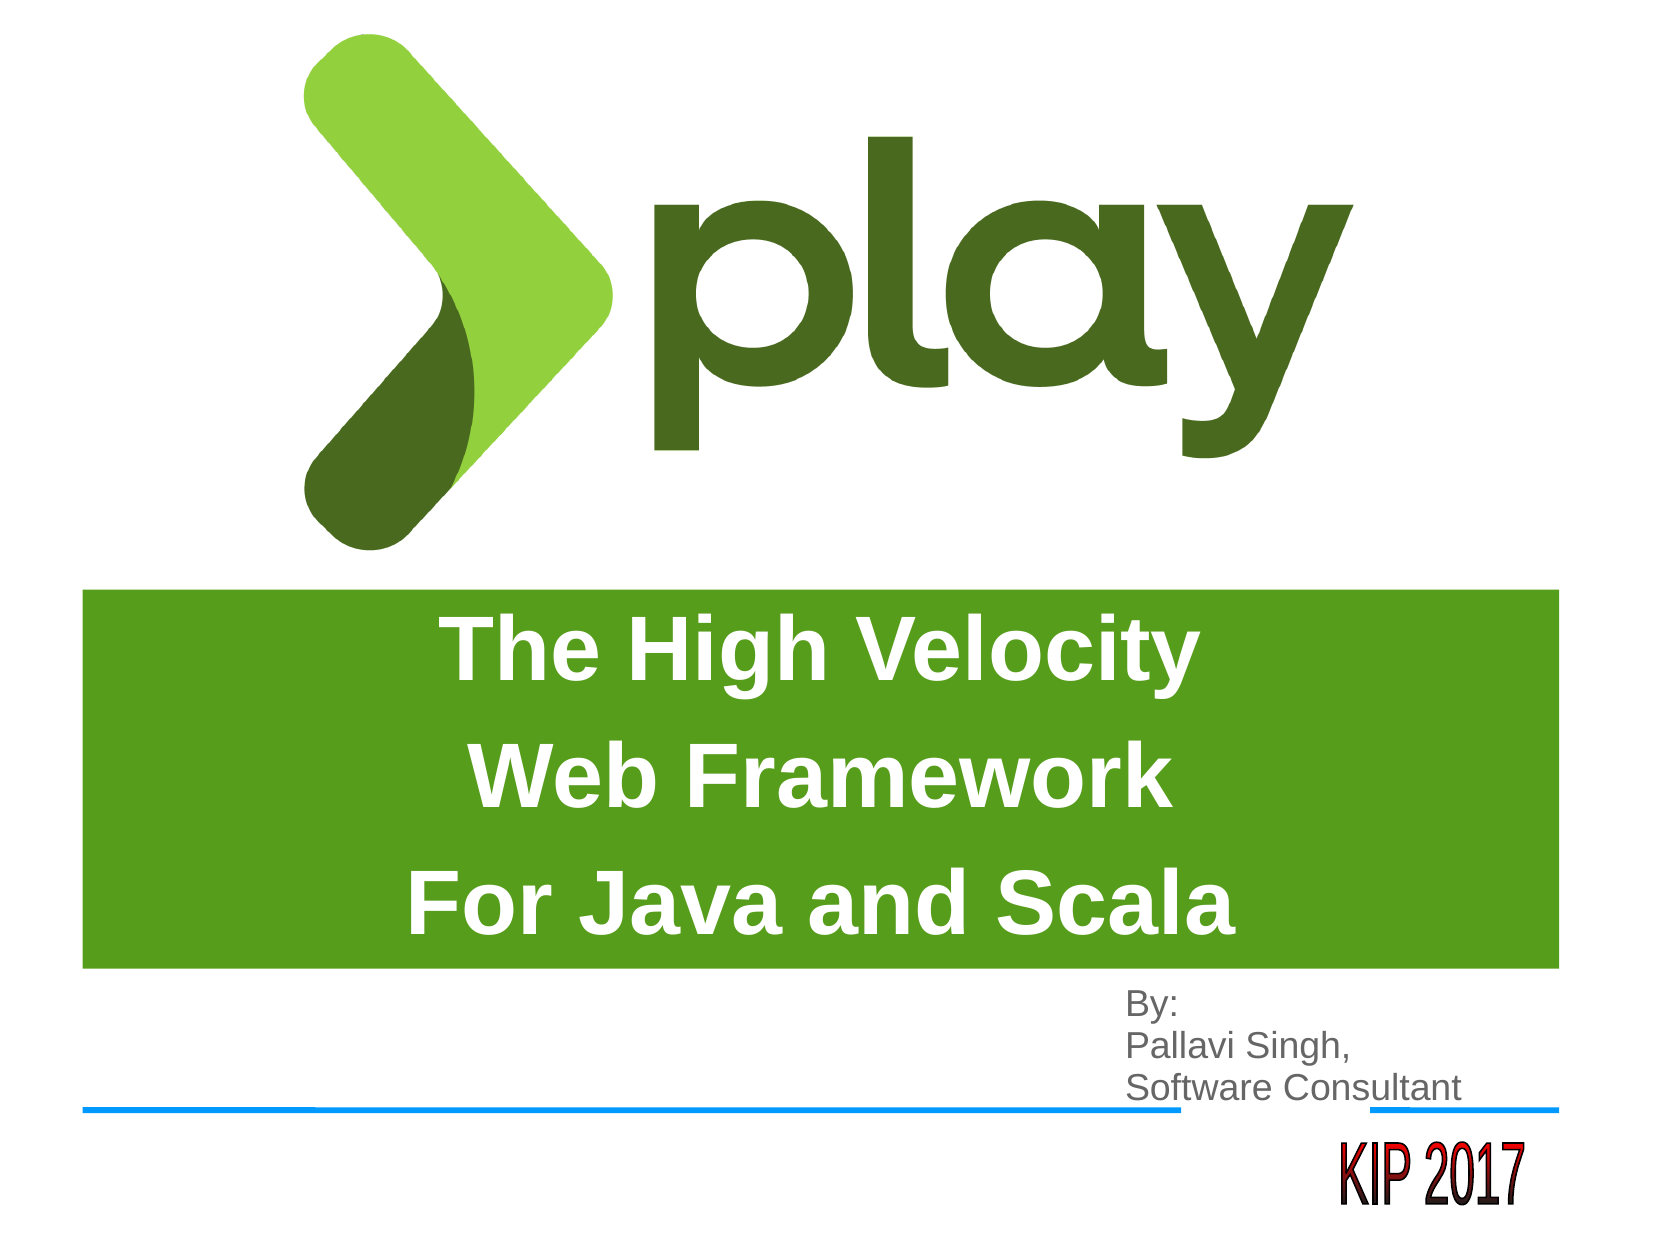

The High Velocity
Web Framework
For Java and Scala
By:
Pallavi Singh,
Software Consultant